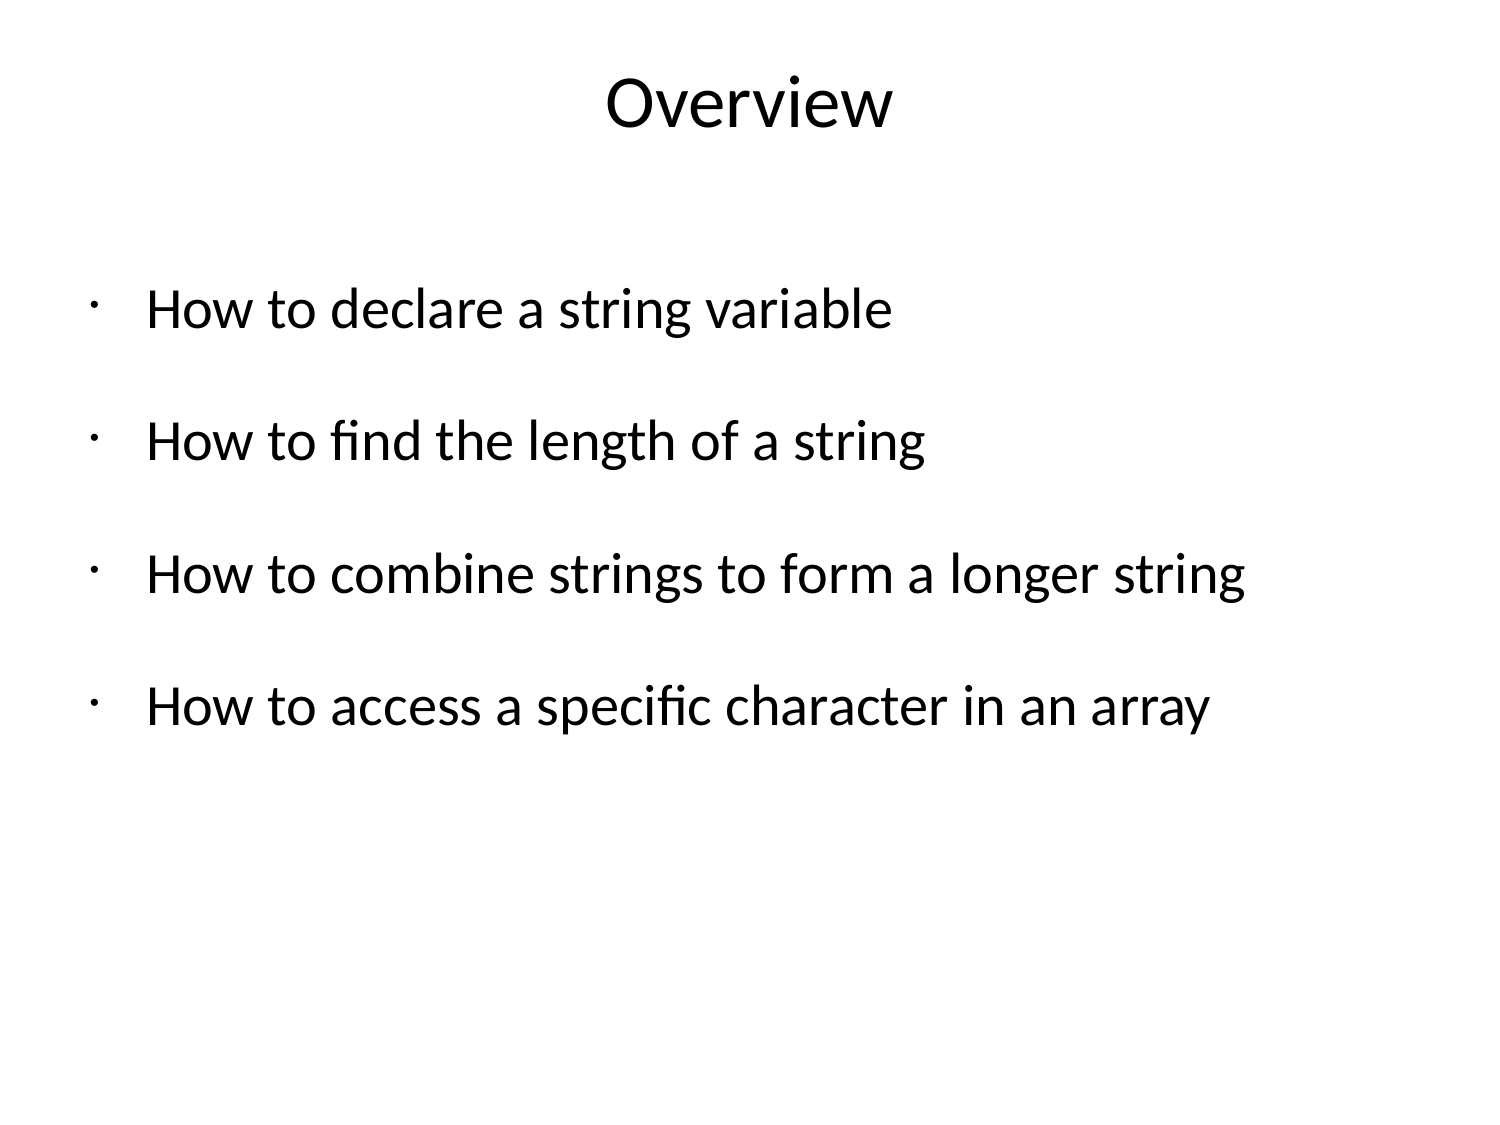

# Overview
How to declare a string variable
How to find the length of a string
How to combine strings to form a longer string
How to access a specific character in an array